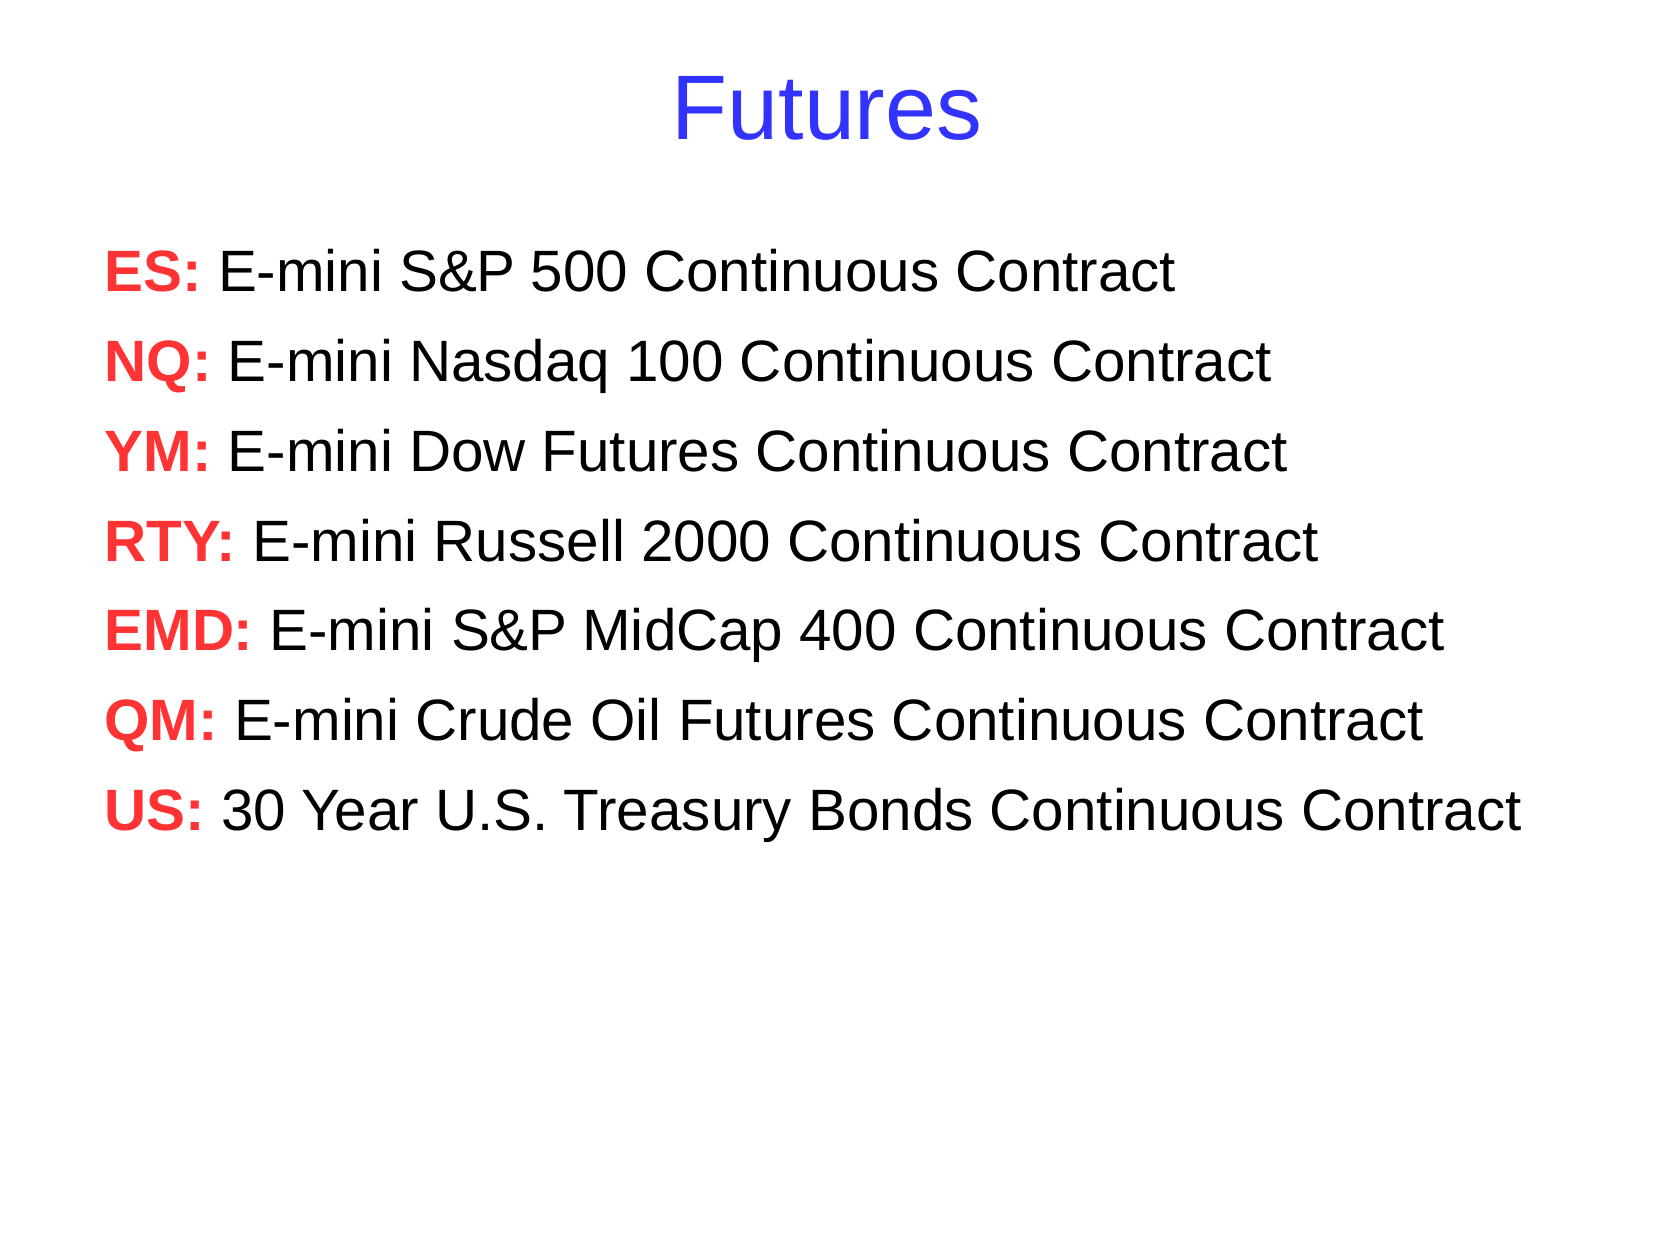

# Futures
ES: E-mini S&P 500 Continuous Contract
NQ: E-mini Nasdaq 100 Continuous Contract
YM: E-mini Dow Futures Continuous Contract
RTY: E-mini Russell 2000 Continuous Contract
EMD: E-mini S&P MidCap 400 Continuous Contract
QM: E-mini Crude Oil Futures Continuous Contract
US: 30 Year U.S. Treasury Bonds Continuous Contract